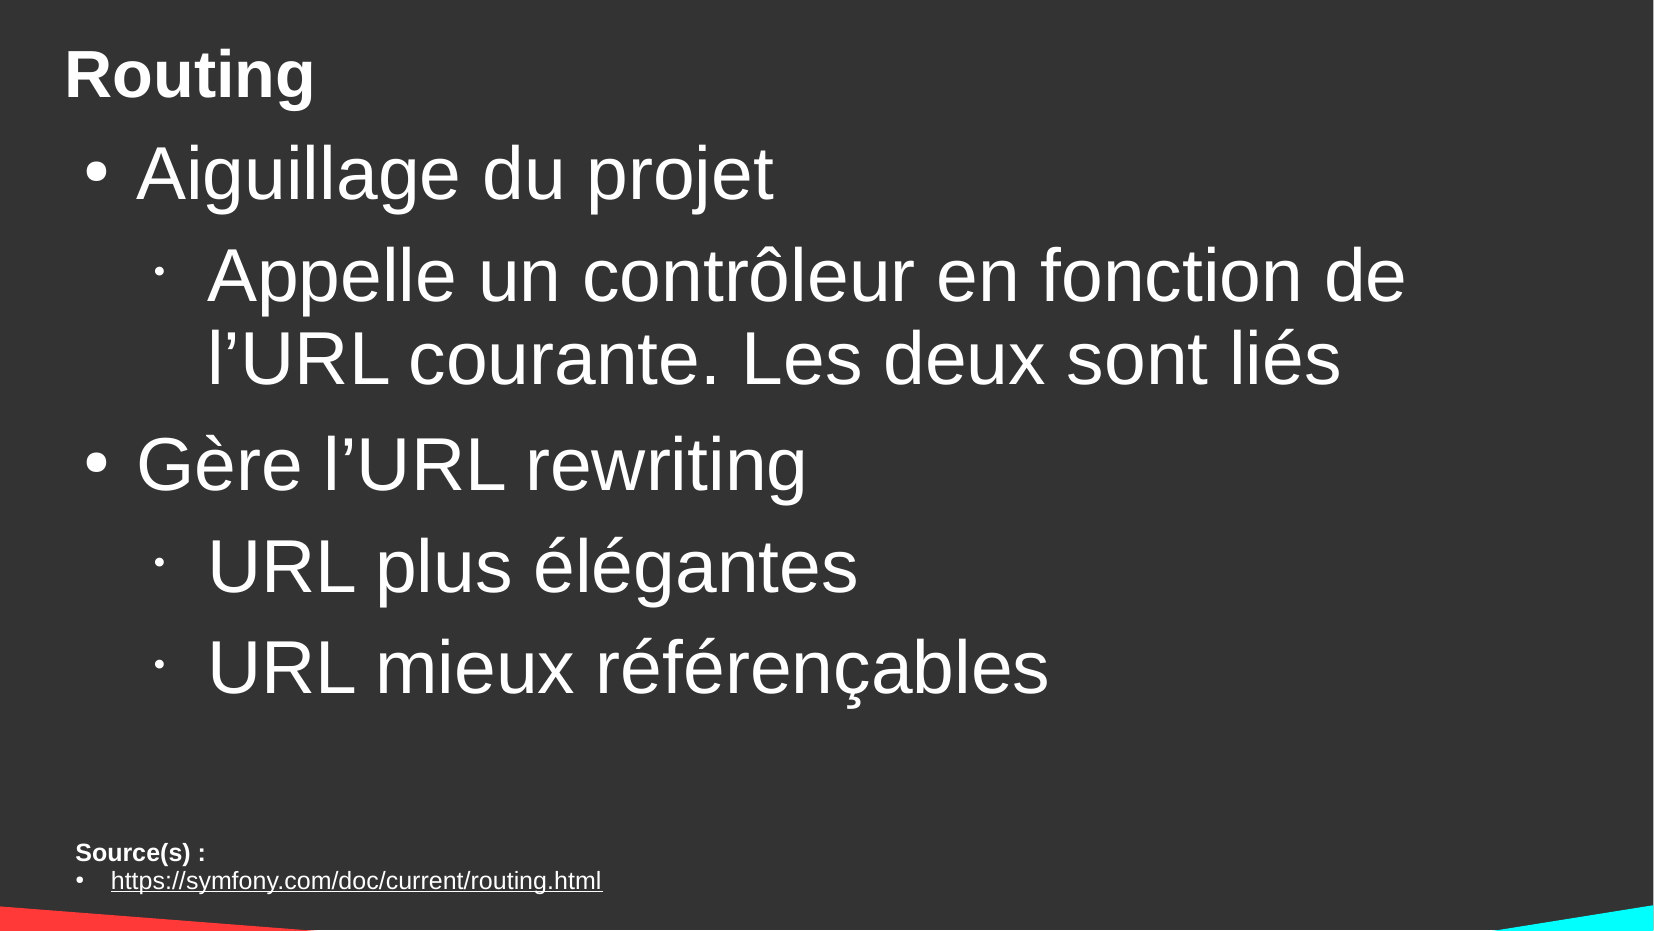

# Routing
Aiguillage du projet
Appelle un contrôleur en fonction de l’URL courante. Les deux sont liés
Gère l’URL rewriting
URL plus élégantes
URL mieux référençables
Source(s) :
https://symfony.com/doc/current/routing.html